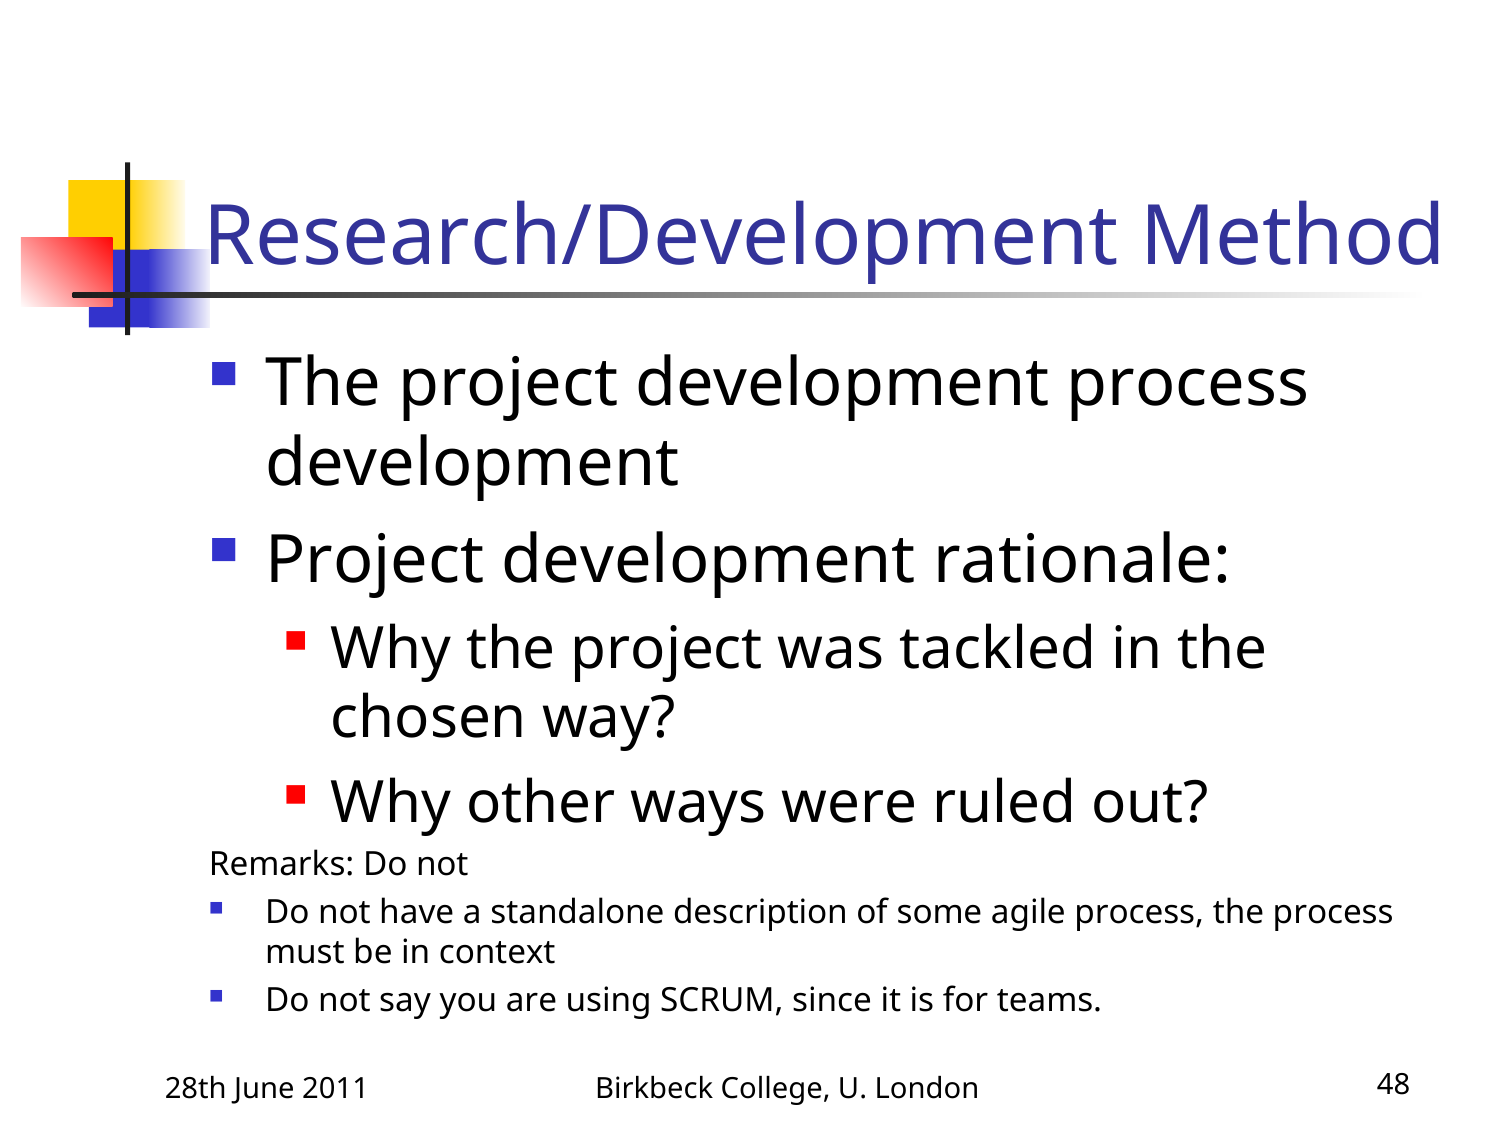

# Research/Development Method
The project development process development
Project development rationale:
Why the project was tackled in the chosen way?
Why other ways were ruled out?
Remarks: Do not
Do not have a standalone description of some agile process, the process must be in context
Do not say you are using SCRUM, since it is for teams.
28th June 2011
Birkbeck College, U. London